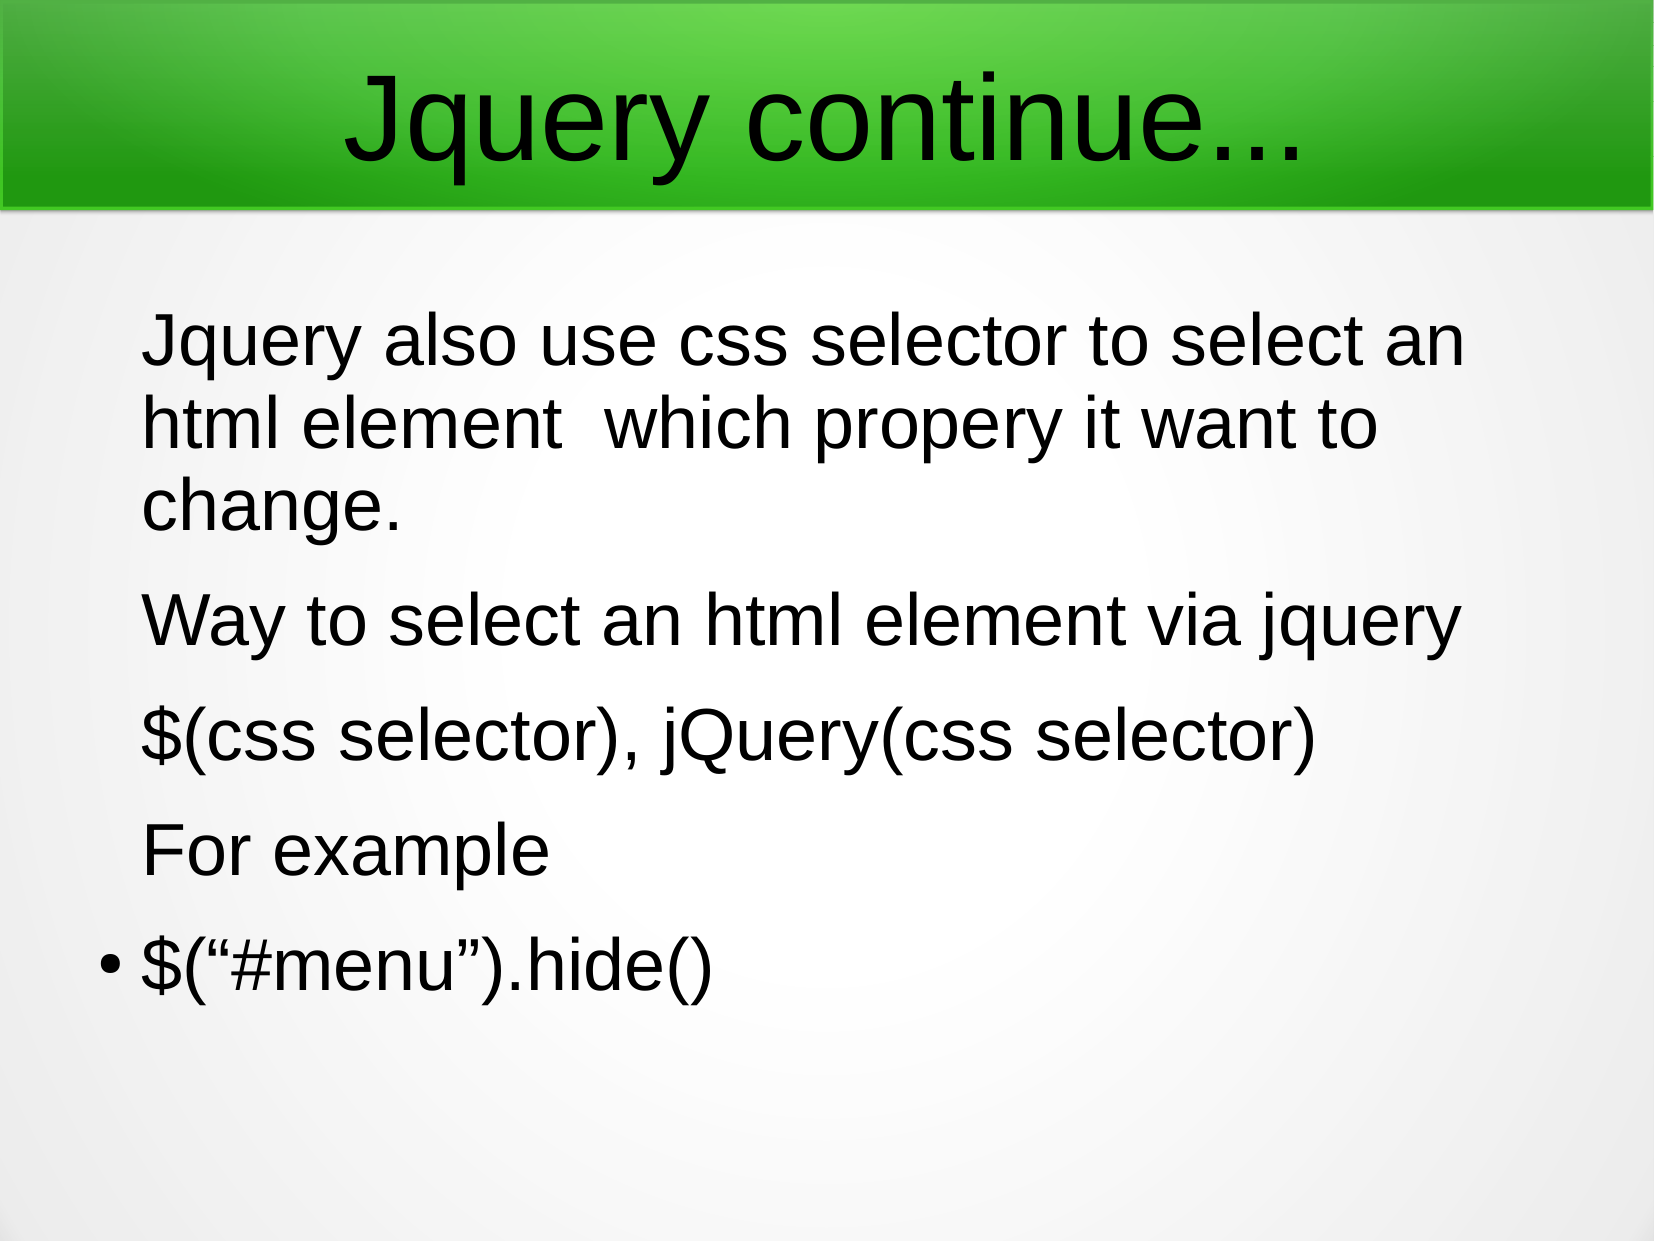

# Jquery continue...
Jquery also use css selector to select an html element which propery it want to change.
Way to select an html element via jquery
$(css selector), jQuery(css selector)
For example
$(“#menu”).hide()